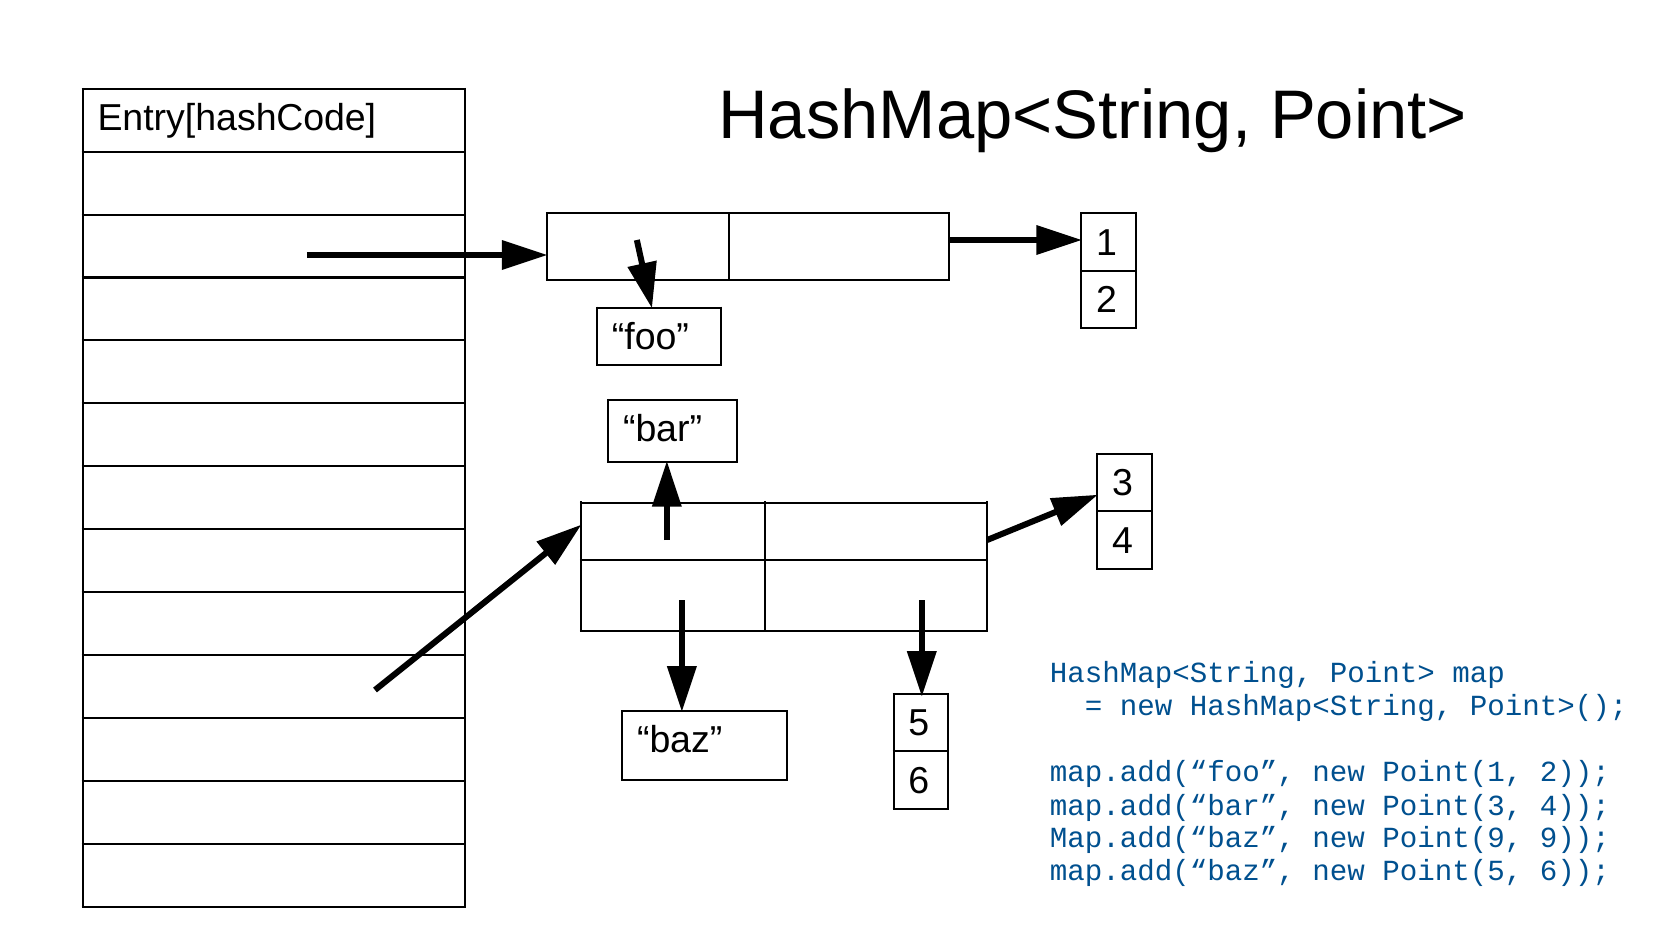

# HashMap<String, Point>
| Entry[hashCode] |
| --- |
| |
| |
| |
| |
| |
| |
| |
| |
| |
| |
| |
| |
| | |
| --- | --- |
| 1 |
| --- |
| 2 |
| “foo” |
| --- |
| “bar” |
| --- |
| 3 |
| --- |
| 4 |
| | |
| --- | --- |
| | |
HashMap<String, Point> map
 = new HashMap<String, Point>();
map.add(“foo”, new Point(1, 2));
map.add(“bar”, new Point(3, 4));
Map.add(“baz”, new Point(9, 9));
map.add(“baz”, new Point(5, 6));
| 5 |
| --- |
| 6 |
| “baz” |
| --- |